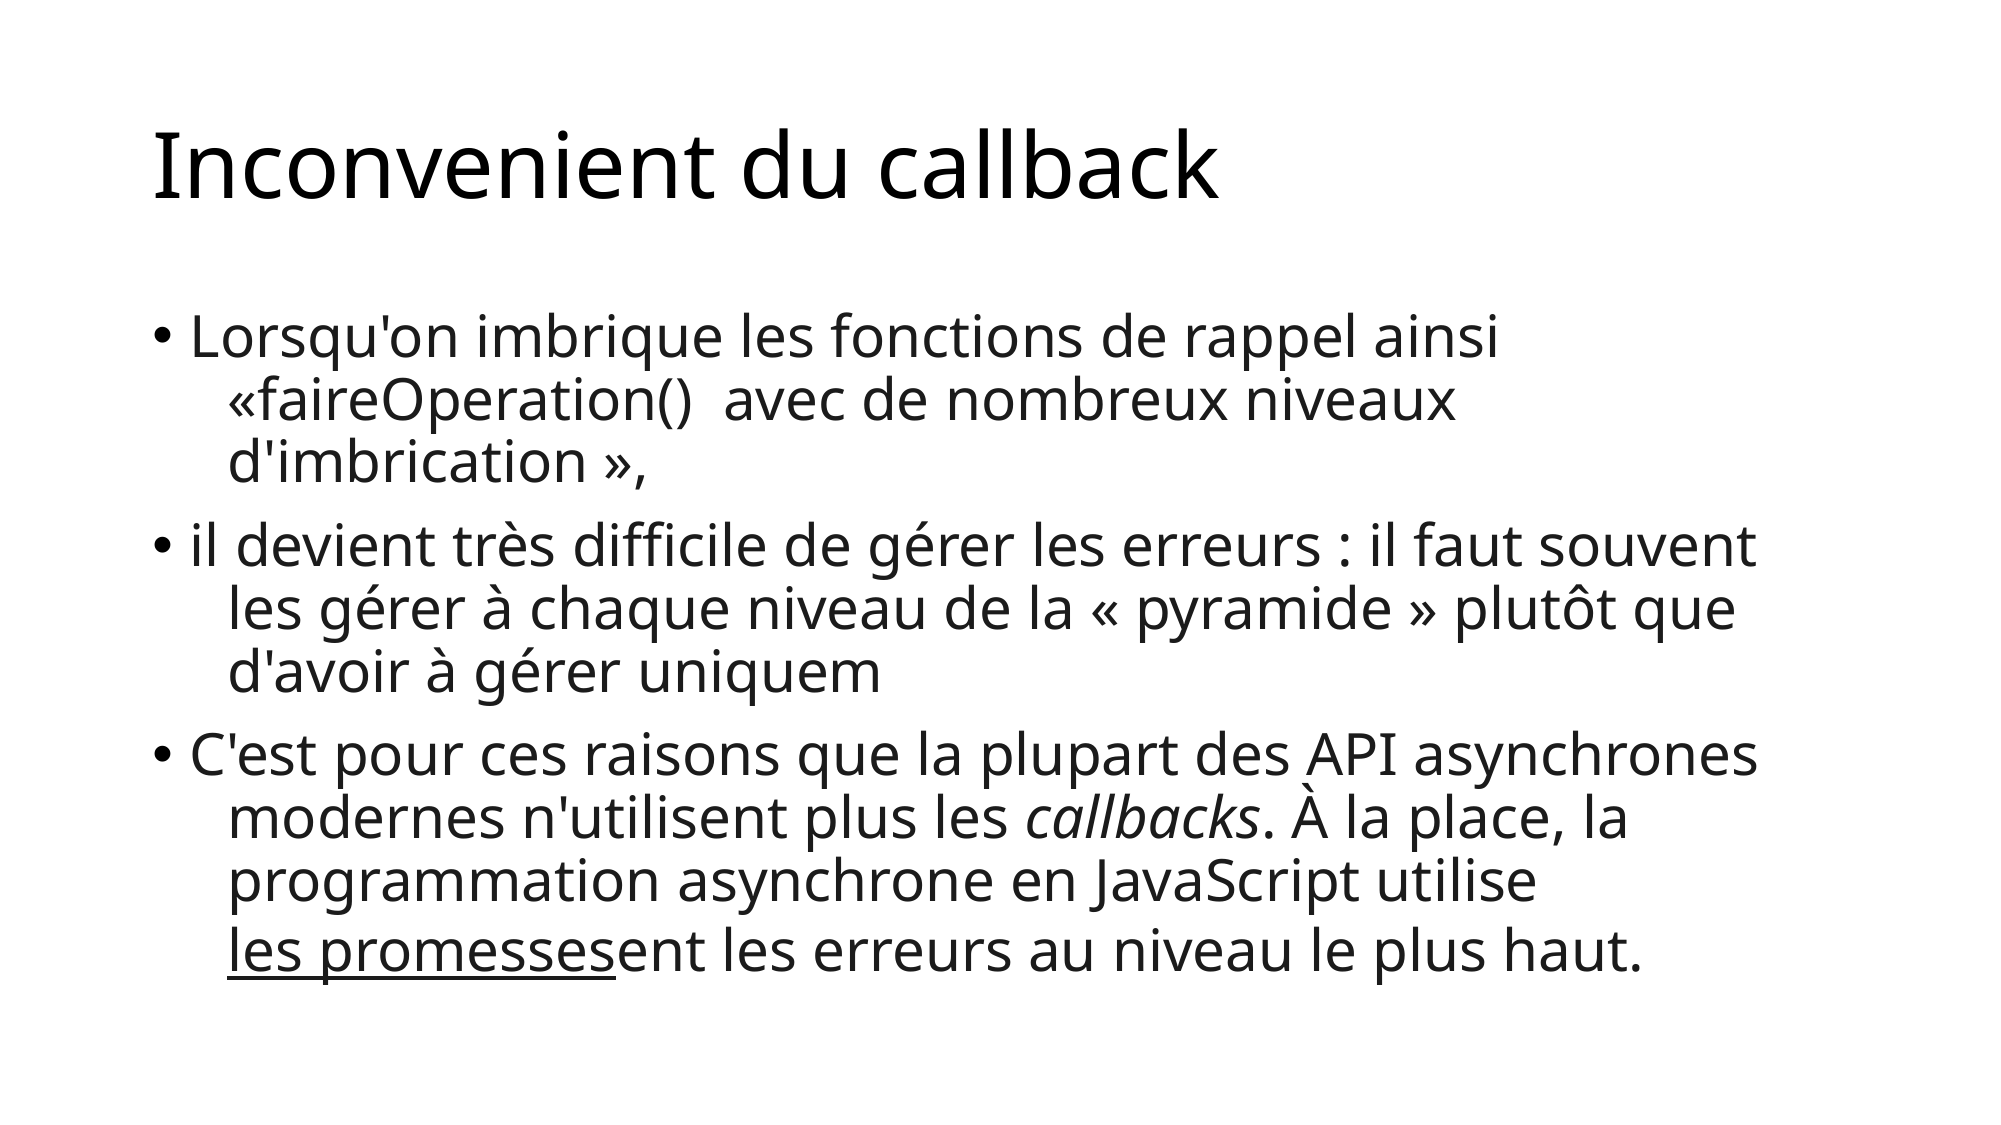

# Inconvenient du callback
Lorsqu'on imbrique les fonctions de rappel ainsi «faireOperation()  avec de nombreux niveaux d'imbrication »,
il devient très difficile de gérer les erreurs : il faut souvent les gérer à chaque niveau de la « pyramide » plutôt que d'avoir à gérer uniquem
C'est pour ces raisons que la plupart des API asynchrones modernes n'utilisent plus les callbacks. À la place, la programmation asynchrone en JavaScript utilise les promessesent les erreurs au niveau le plus haut.